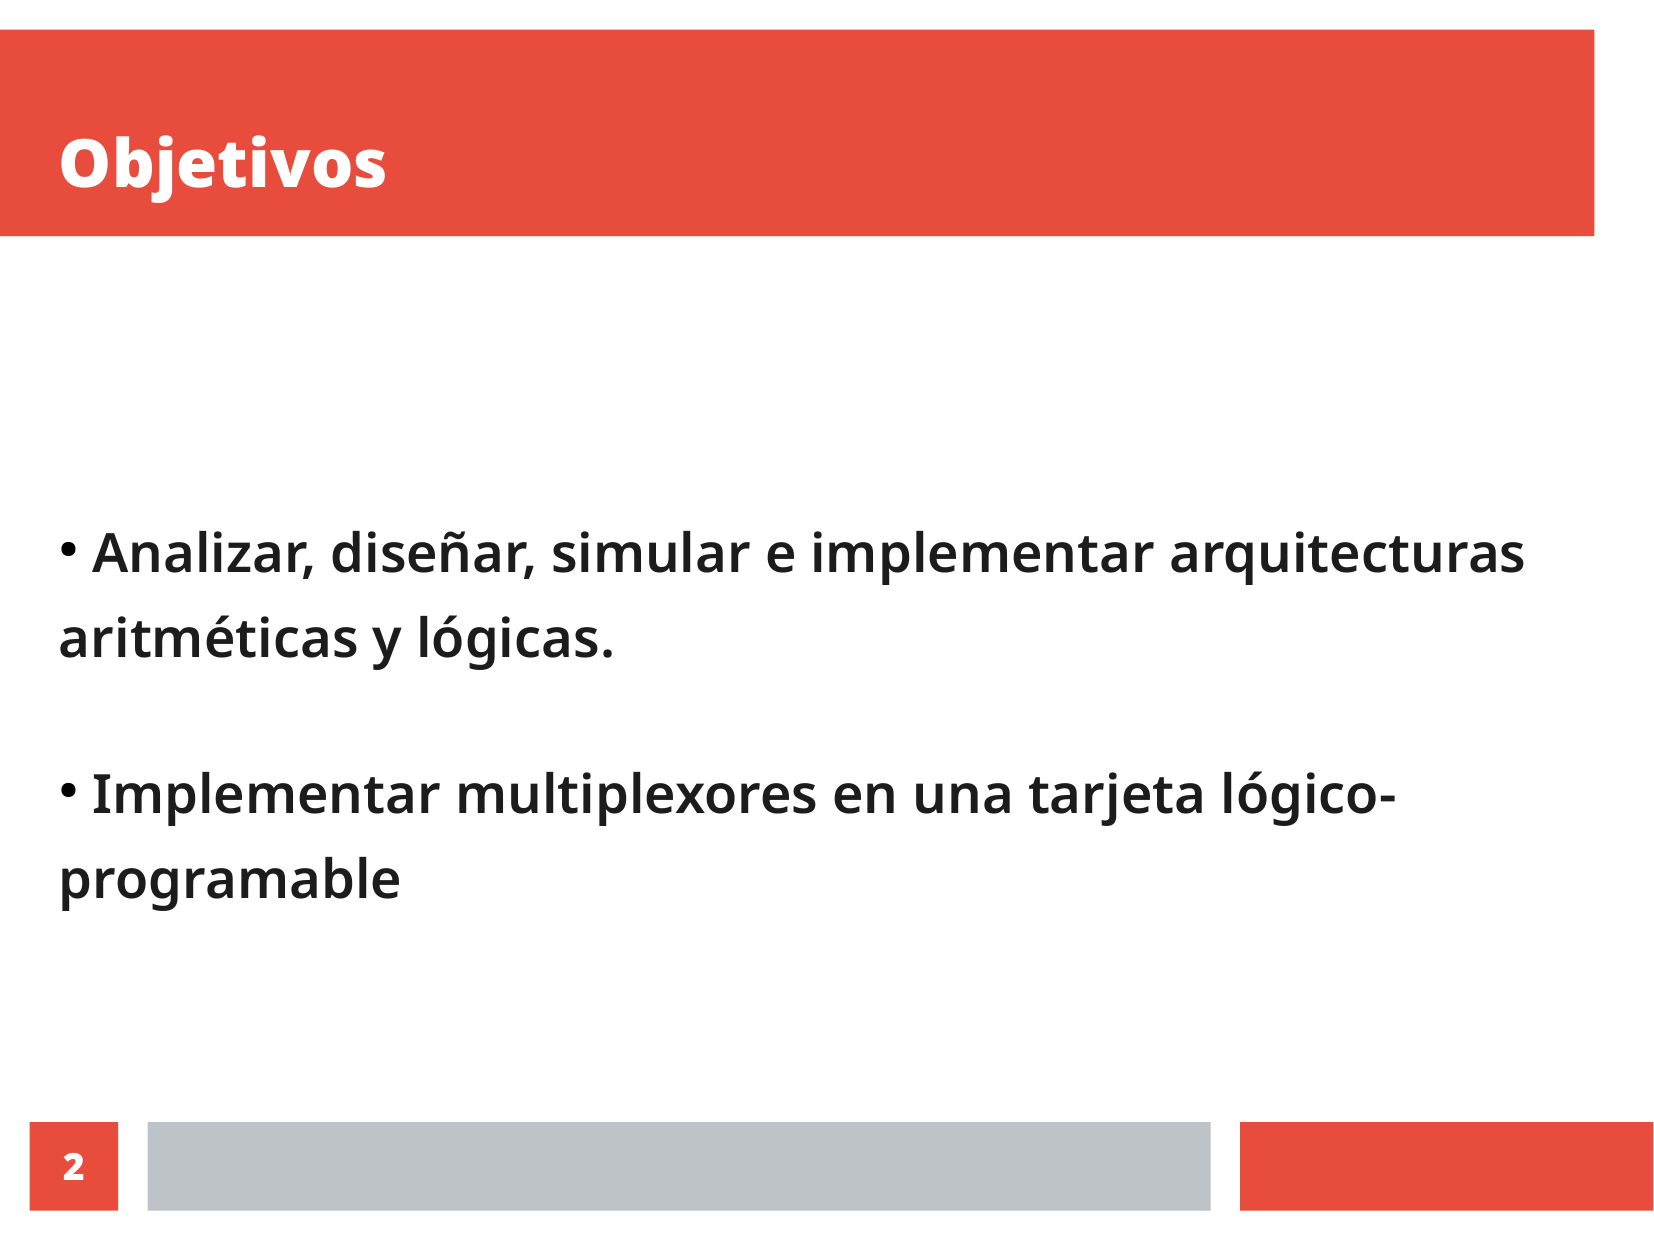

# Objetivos
 Analizar, diseñar, simular e implementar arquitecturas aritméticas y lógicas.
 Implementar multiplexores en una tarjeta lógico-programable
2